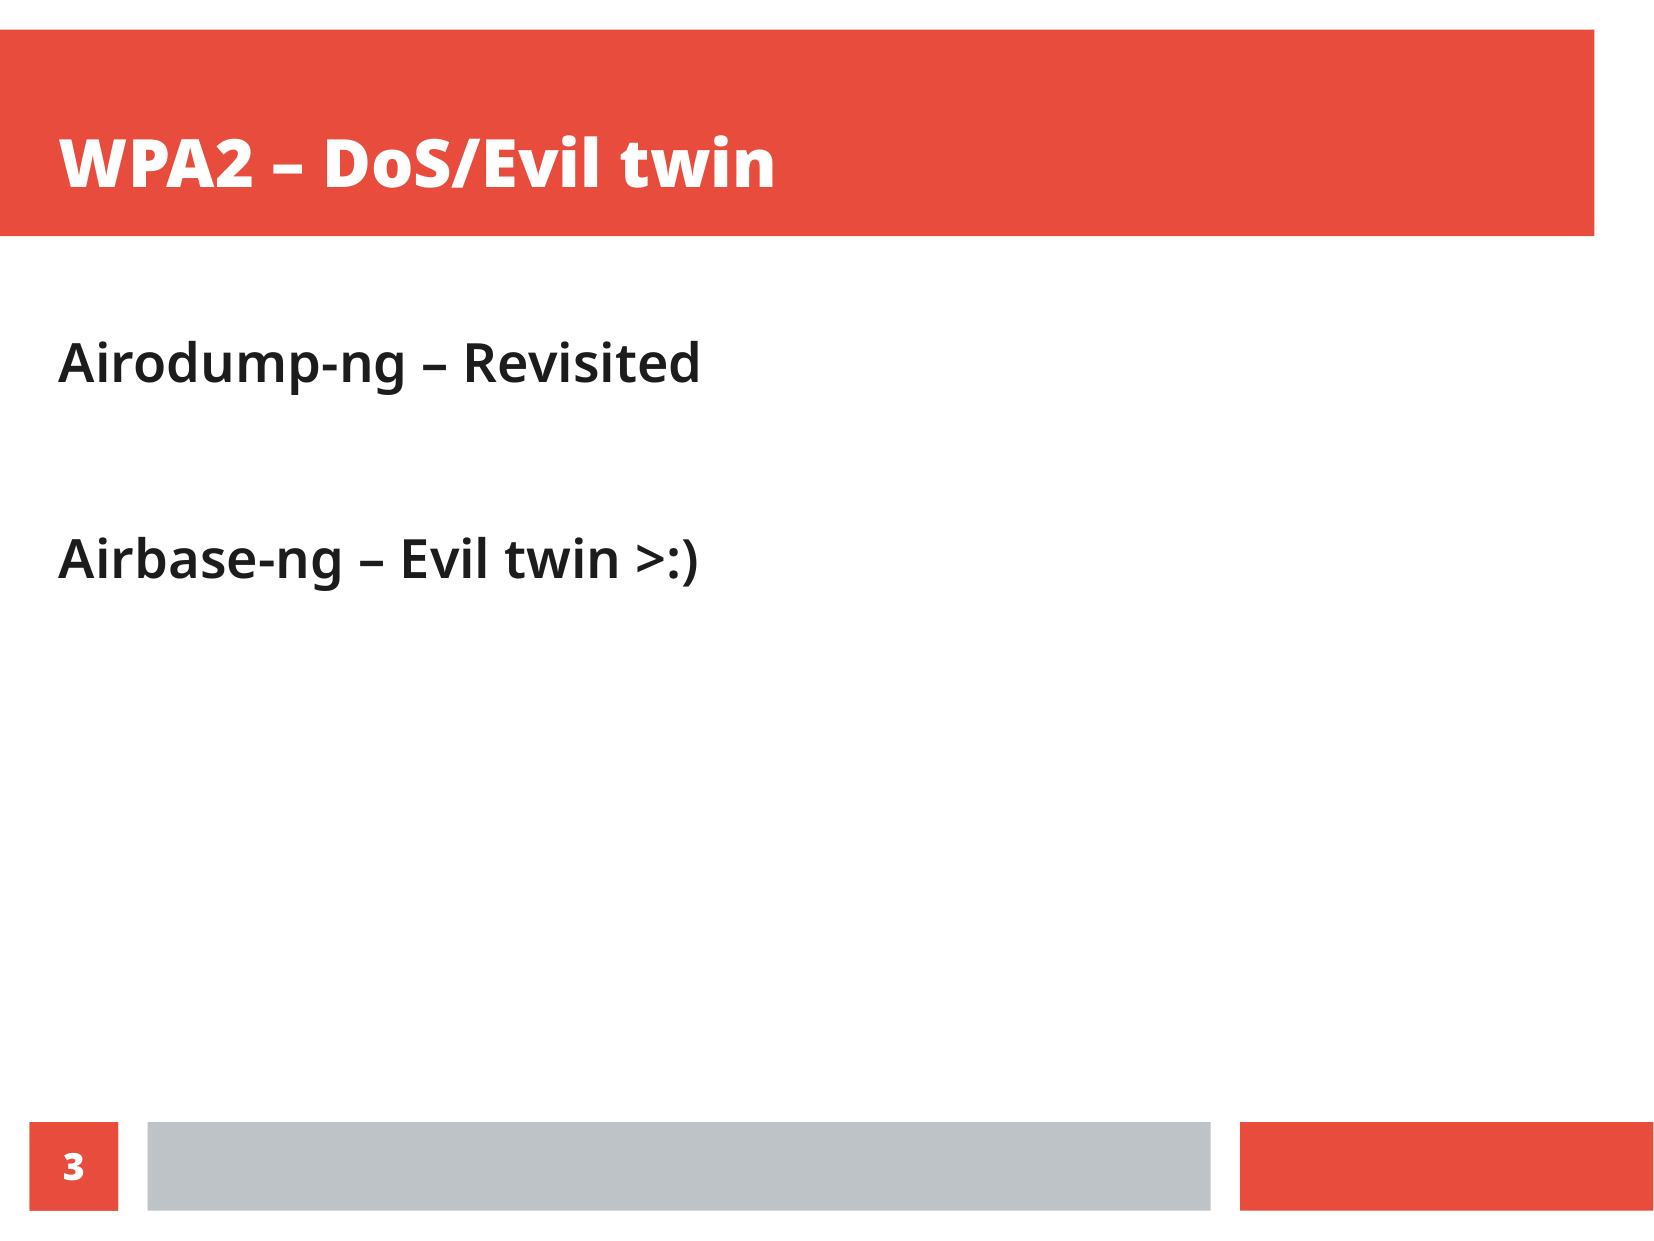

# WPA2 – DoS/Evil twin
Airodump-ng – Revisited
Airbase-ng – Evil twin >:)
3